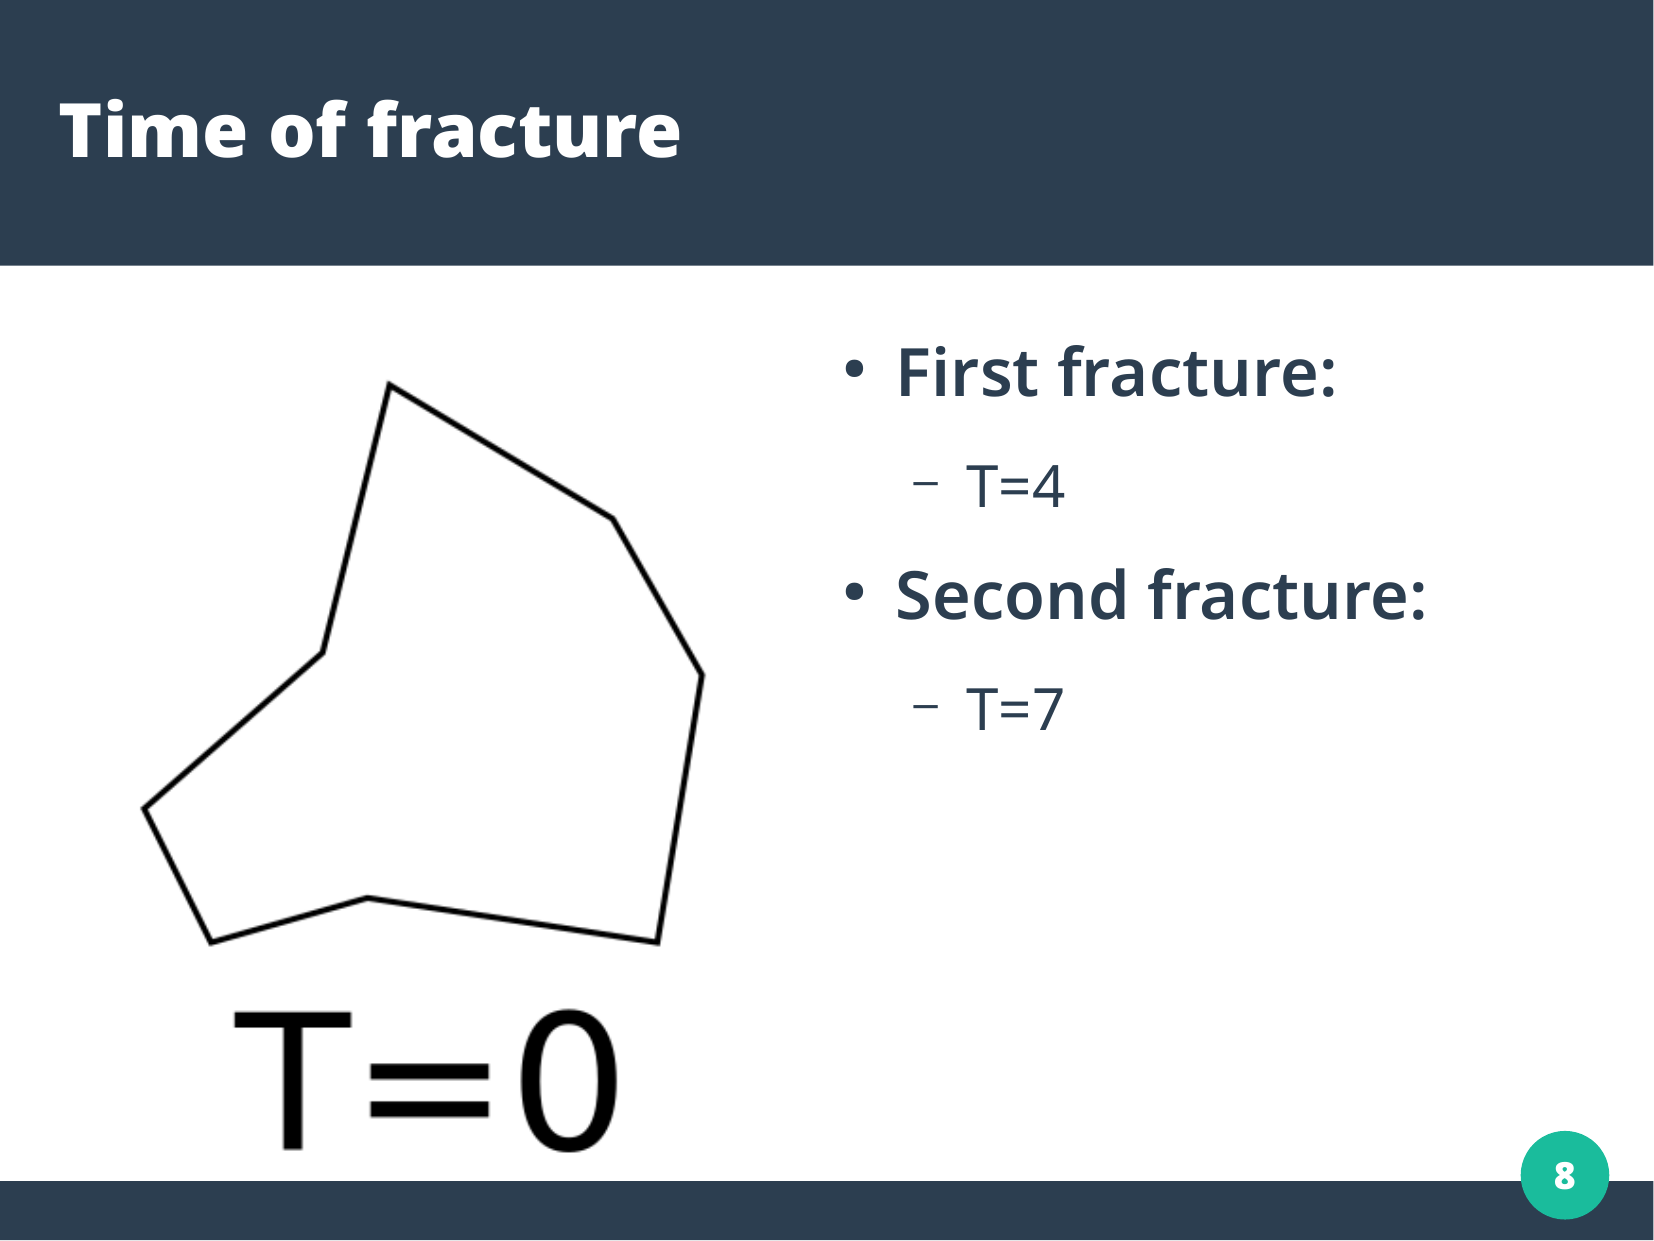

# Time of fracture
First fracture:
T=4
Second fracture:
T=7
8